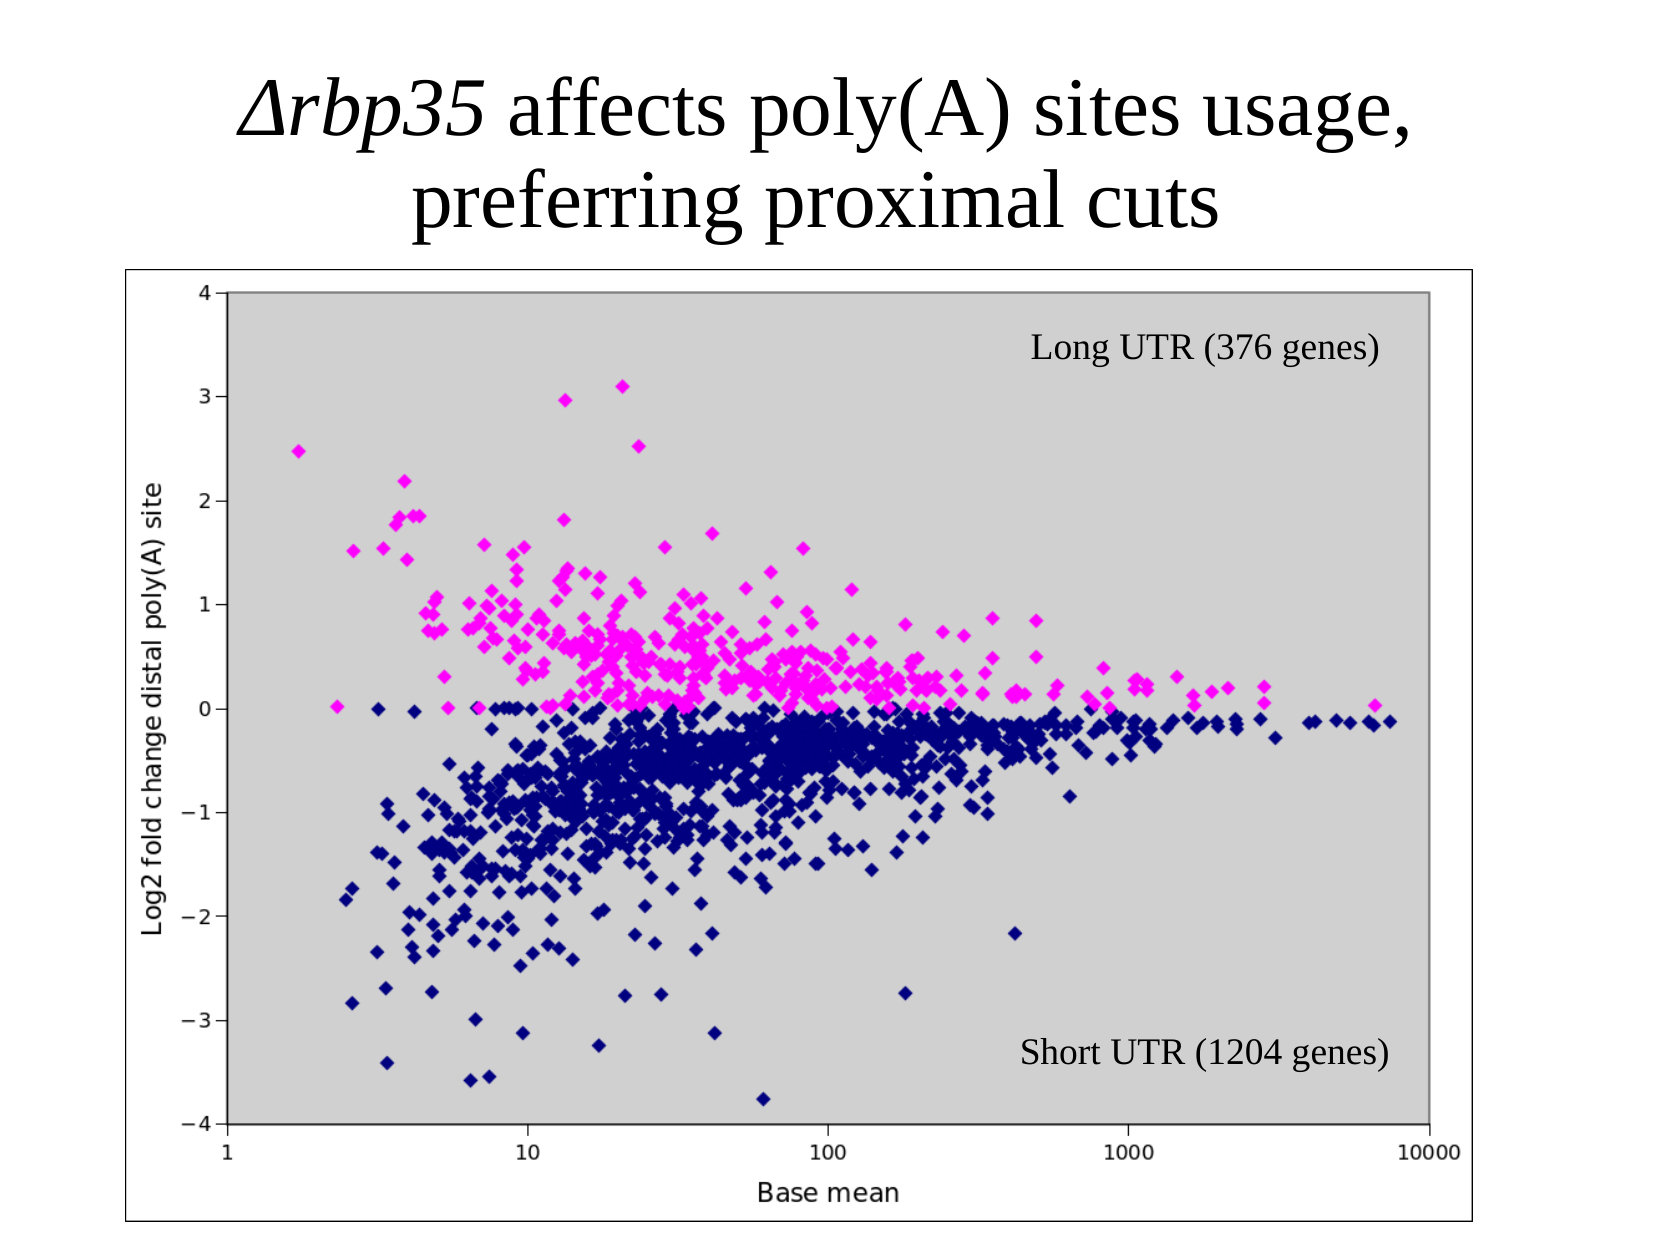

# Δrbp35 affects poly(A) sites usage, preferring proximal cuts
Long UTR (376 genes)
Short UTR (1204 genes)